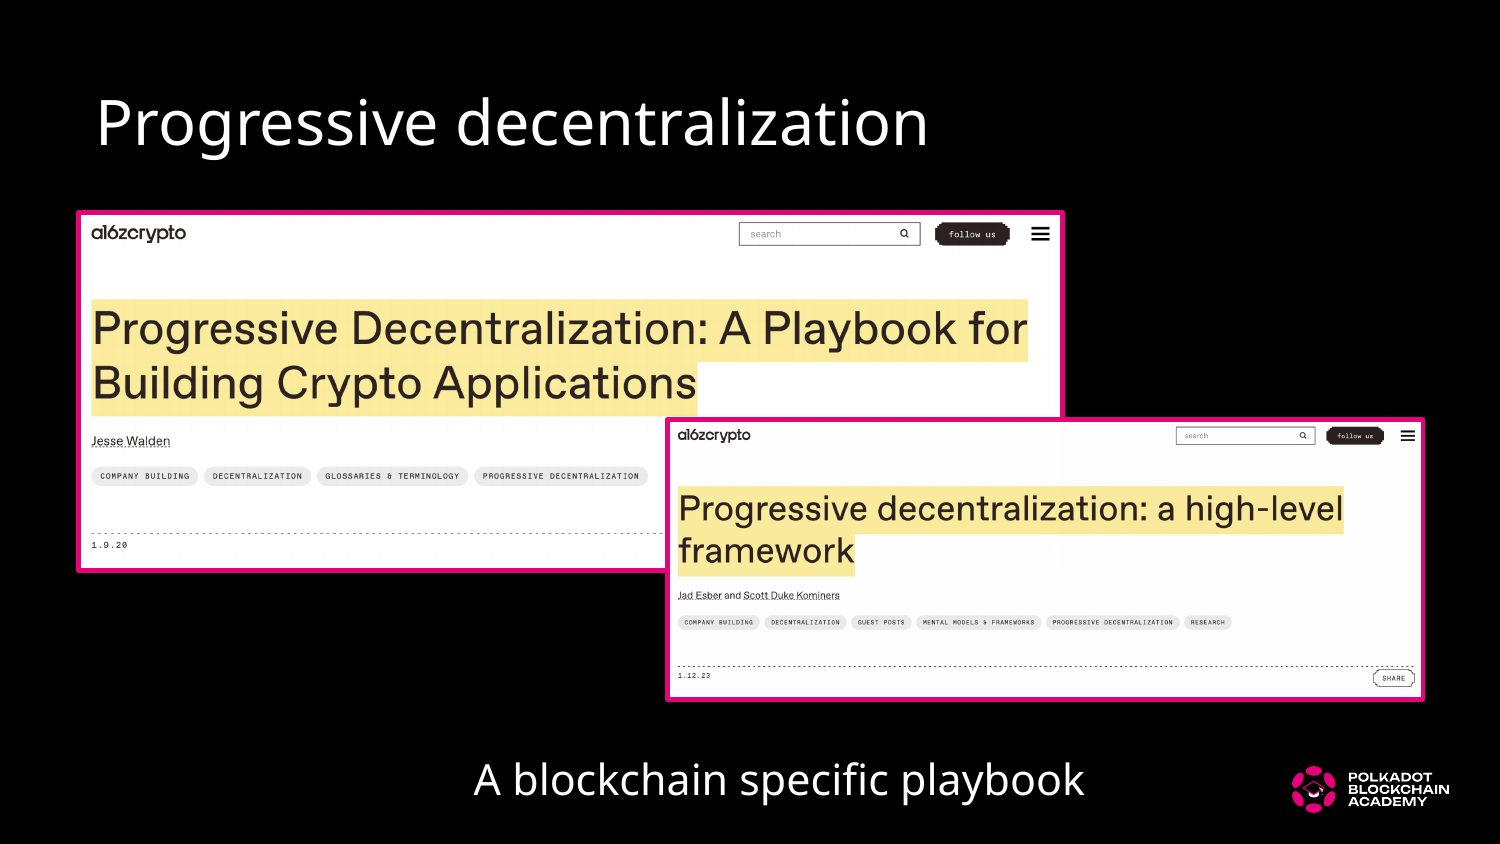

# Progressive decentralization
A blockchain specific playbook